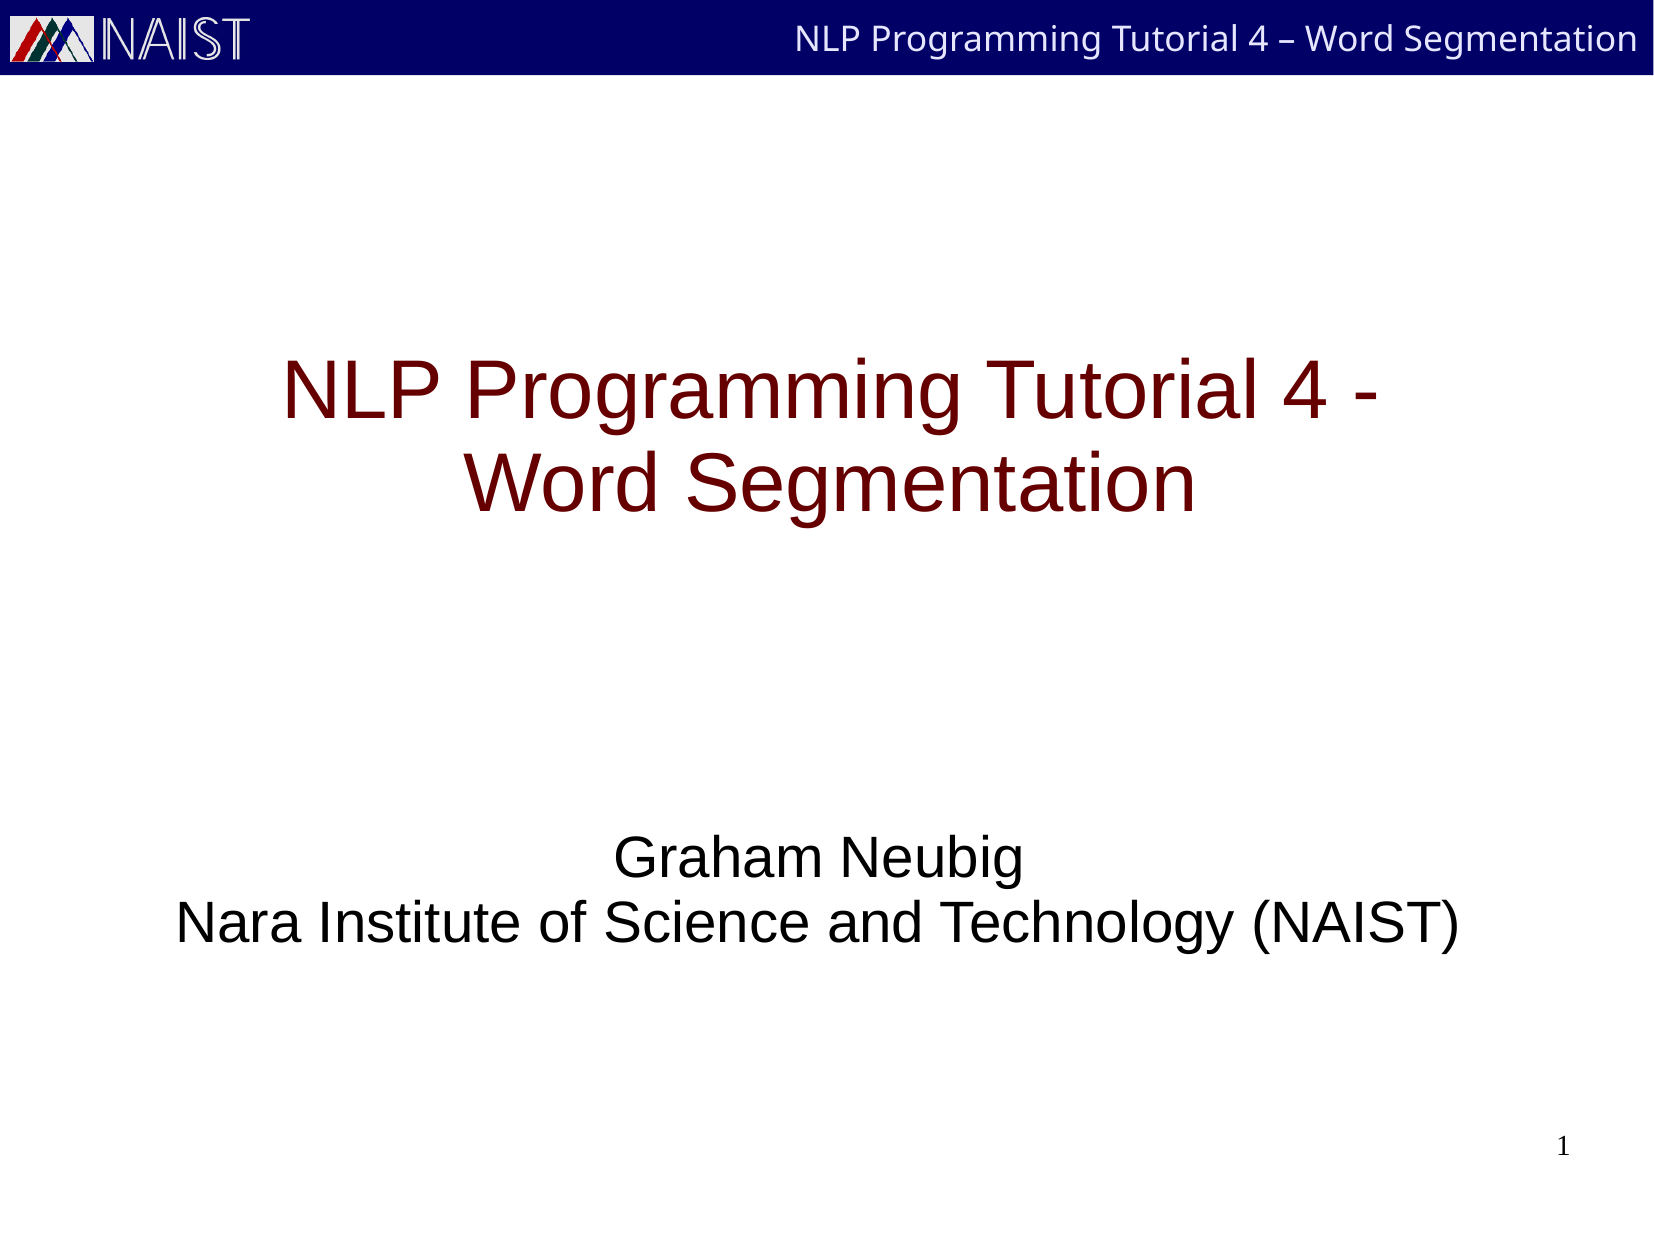

# NLP Programming Tutorial 4 - Word Segmentation
Graham Neubig
Nara Institute of Science and Technology (NAIST)
1